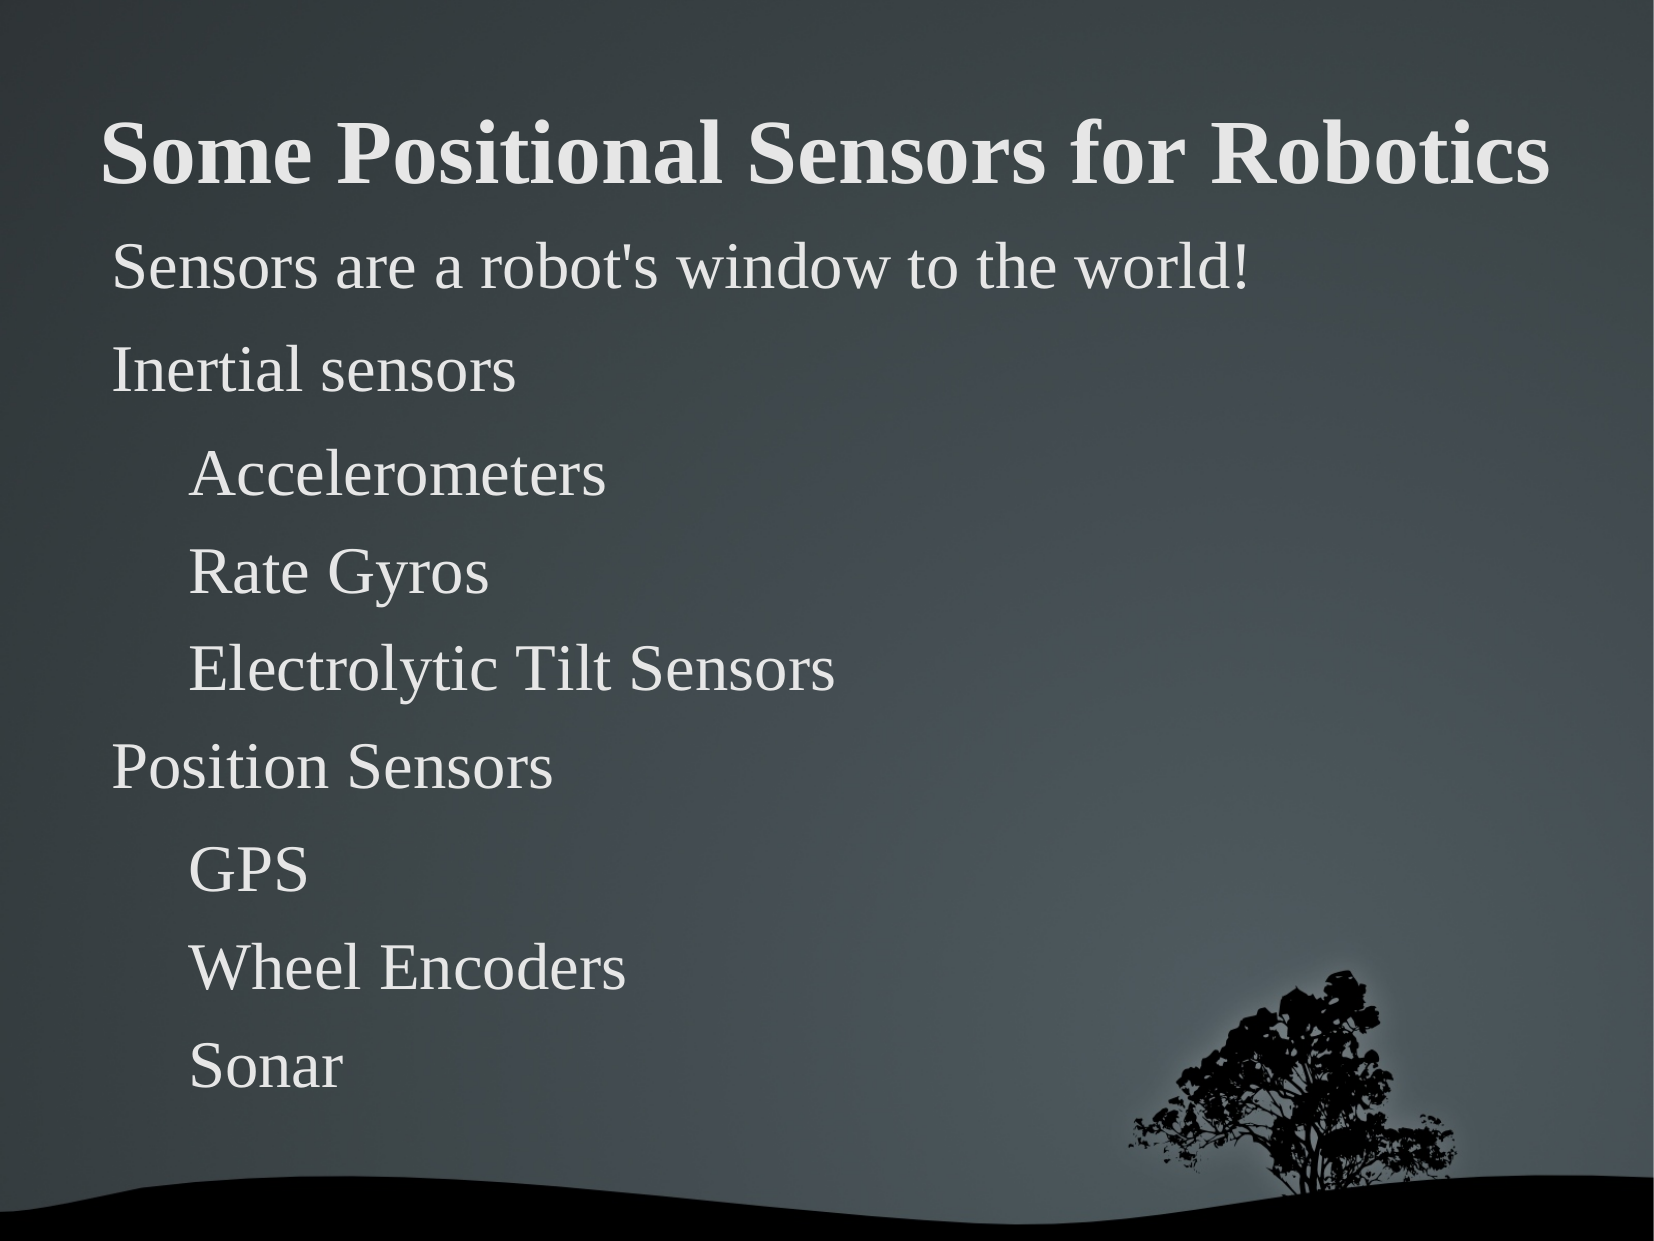

# Some Positional Sensors for Robotics
Sensors are a robot's window to the world!
Inertial sensors
Accelerometers
Rate Gyros
Electrolytic Tilt Sensors
Position Sensors
GPS
Wheel Encoders
Sonar